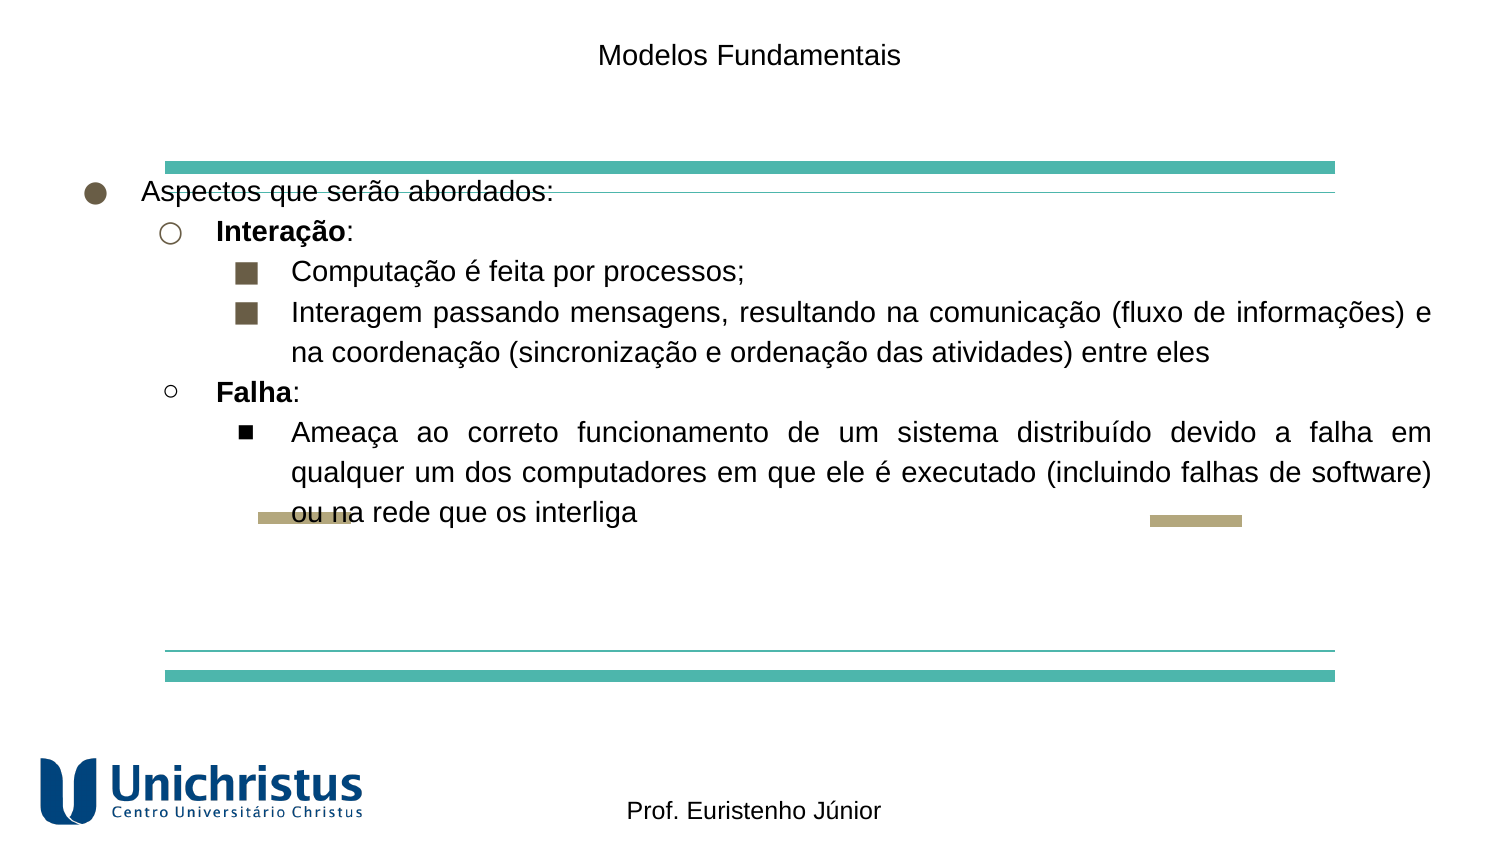

# Modelos Fundamentais
Aspectos que serão abordados:
Interação:
Computação é feita por processos;
Interagem passando mensagens, resultando na comunicação (fluxo de informações) e na coordenação (sincronização e ordenação das atividades) entre eles
Falha:
Ameaça ao correto funcionamento de um sistema distribuído devido a falha em qualquer um dos computadores em que ele é executado (incluindo falhas de software) ou na rede que os interliga